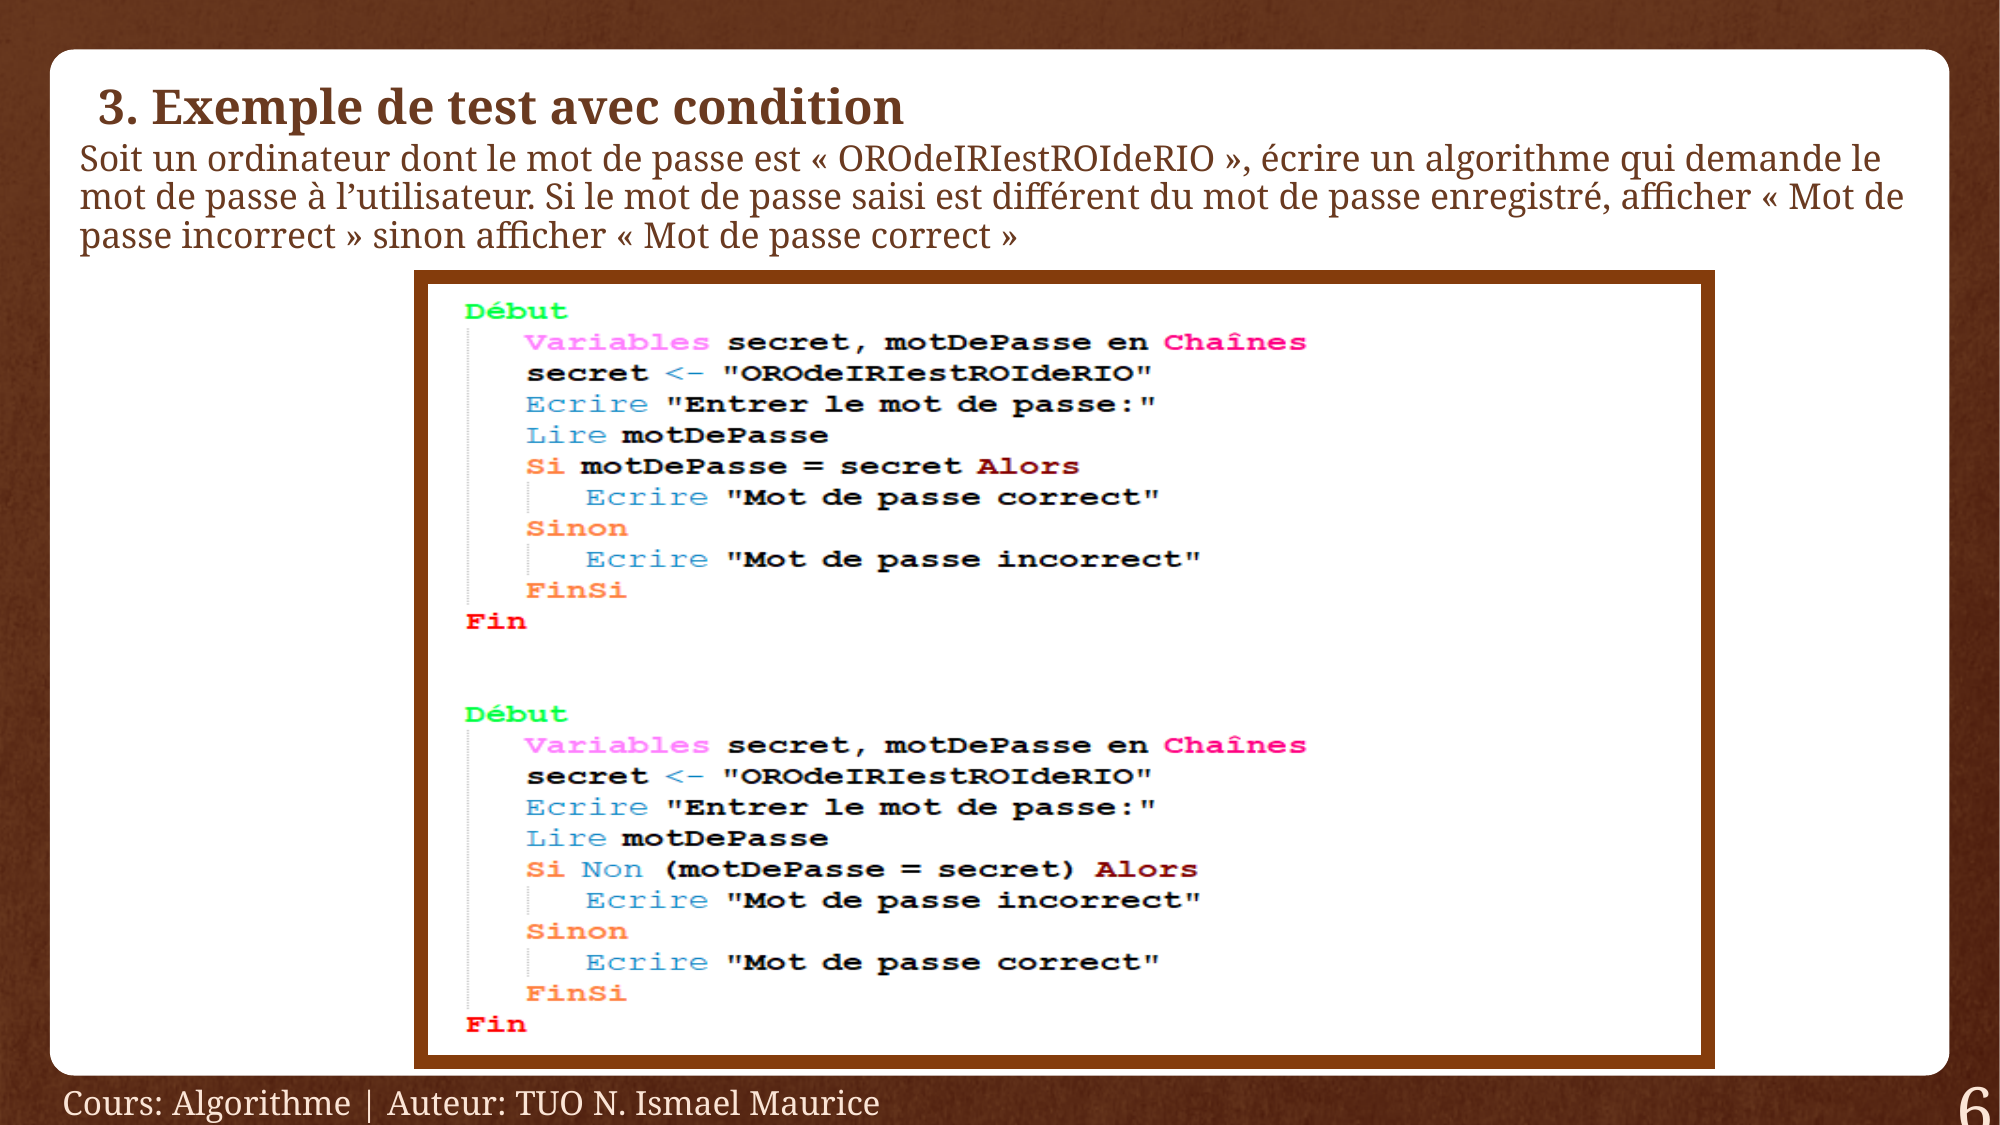

# 3. Exemple de test avec condition
Soit un ordinateur dont le mot de passe est « OROdeIRIestROIdeRIO », écrire un algorithme qui demande le mot de passe à l’utilisateur. Si le mot de passe saisi est différent du mot de passe enregistré, afficher « Mot de passe incorrect » sinon afficher « Mot de passe correct »
Cours: Algorithme | Auteur: TUO N. Ismael Maurice